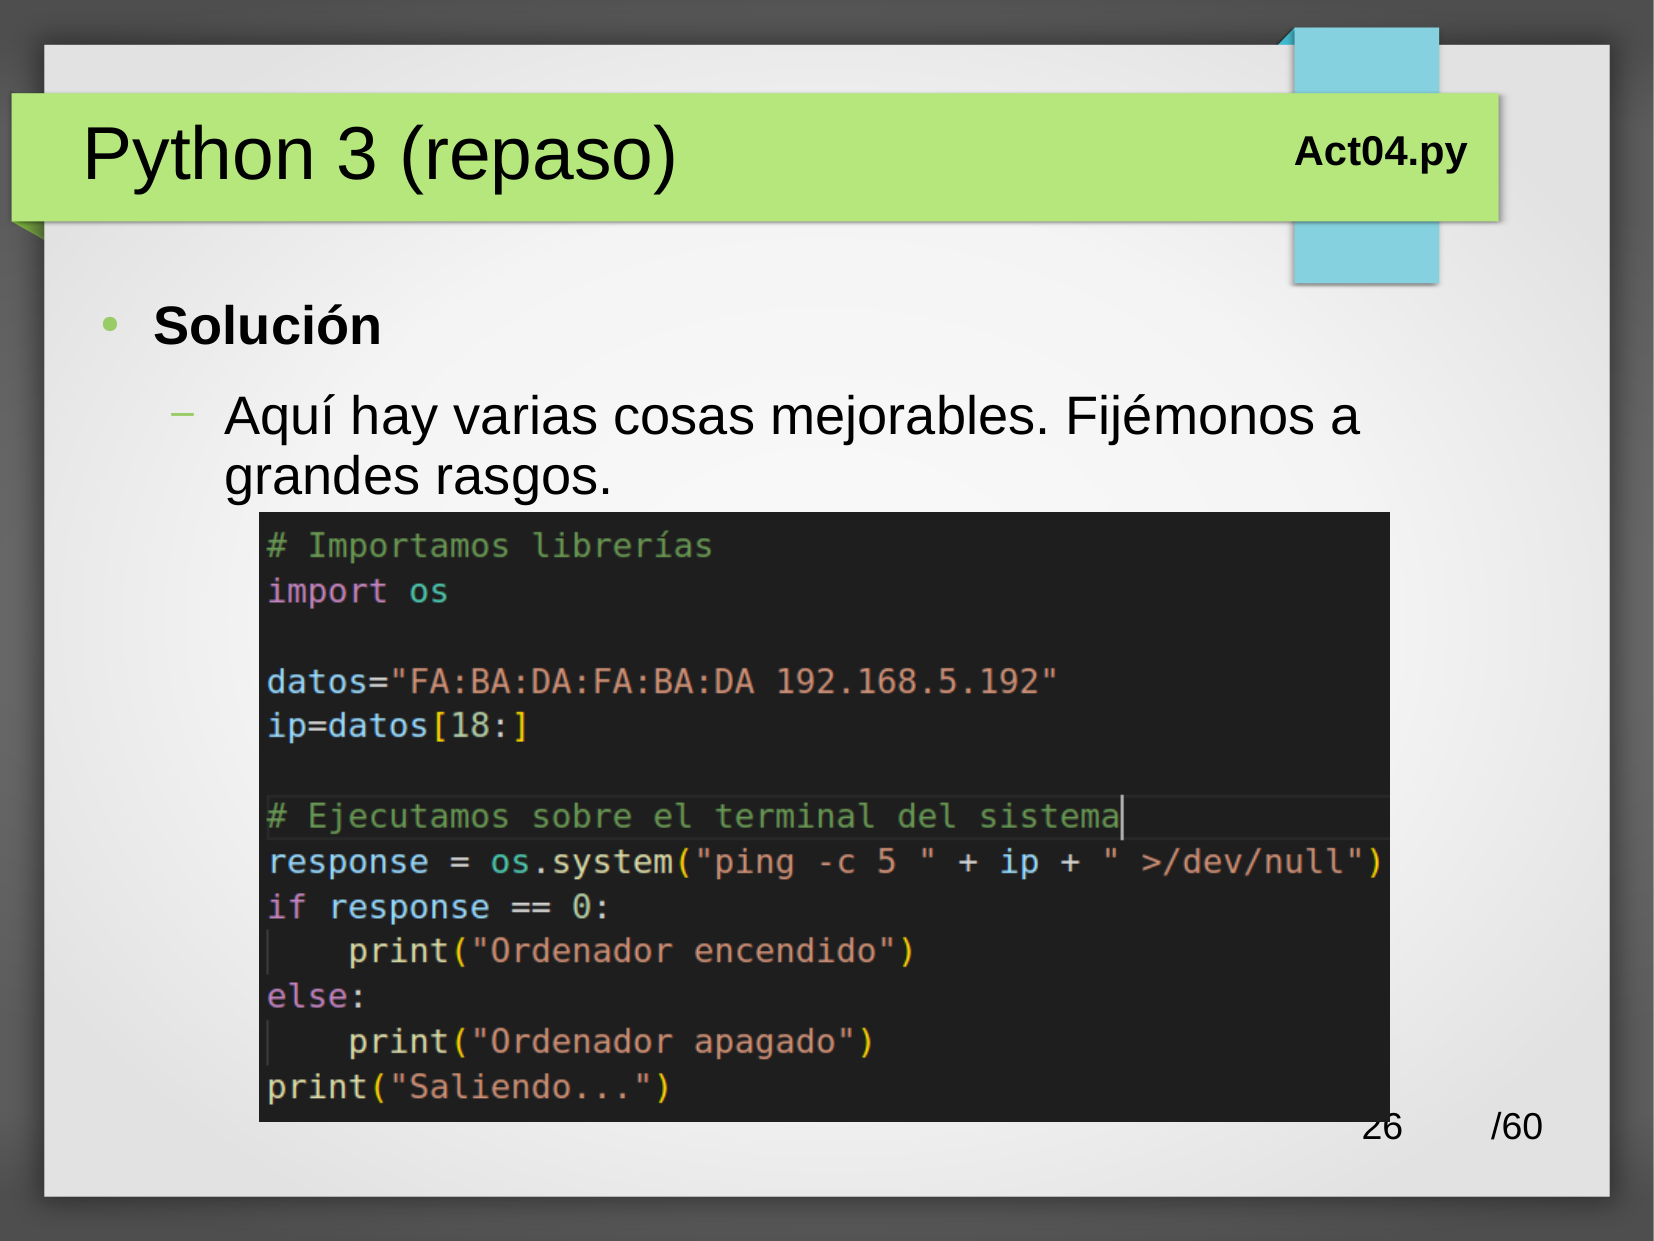

# Python 3 (repaso)
Act04.py
Solución
Aquí hay varias cosas mejorables. Fijémonos a grandes rasgos.
/60